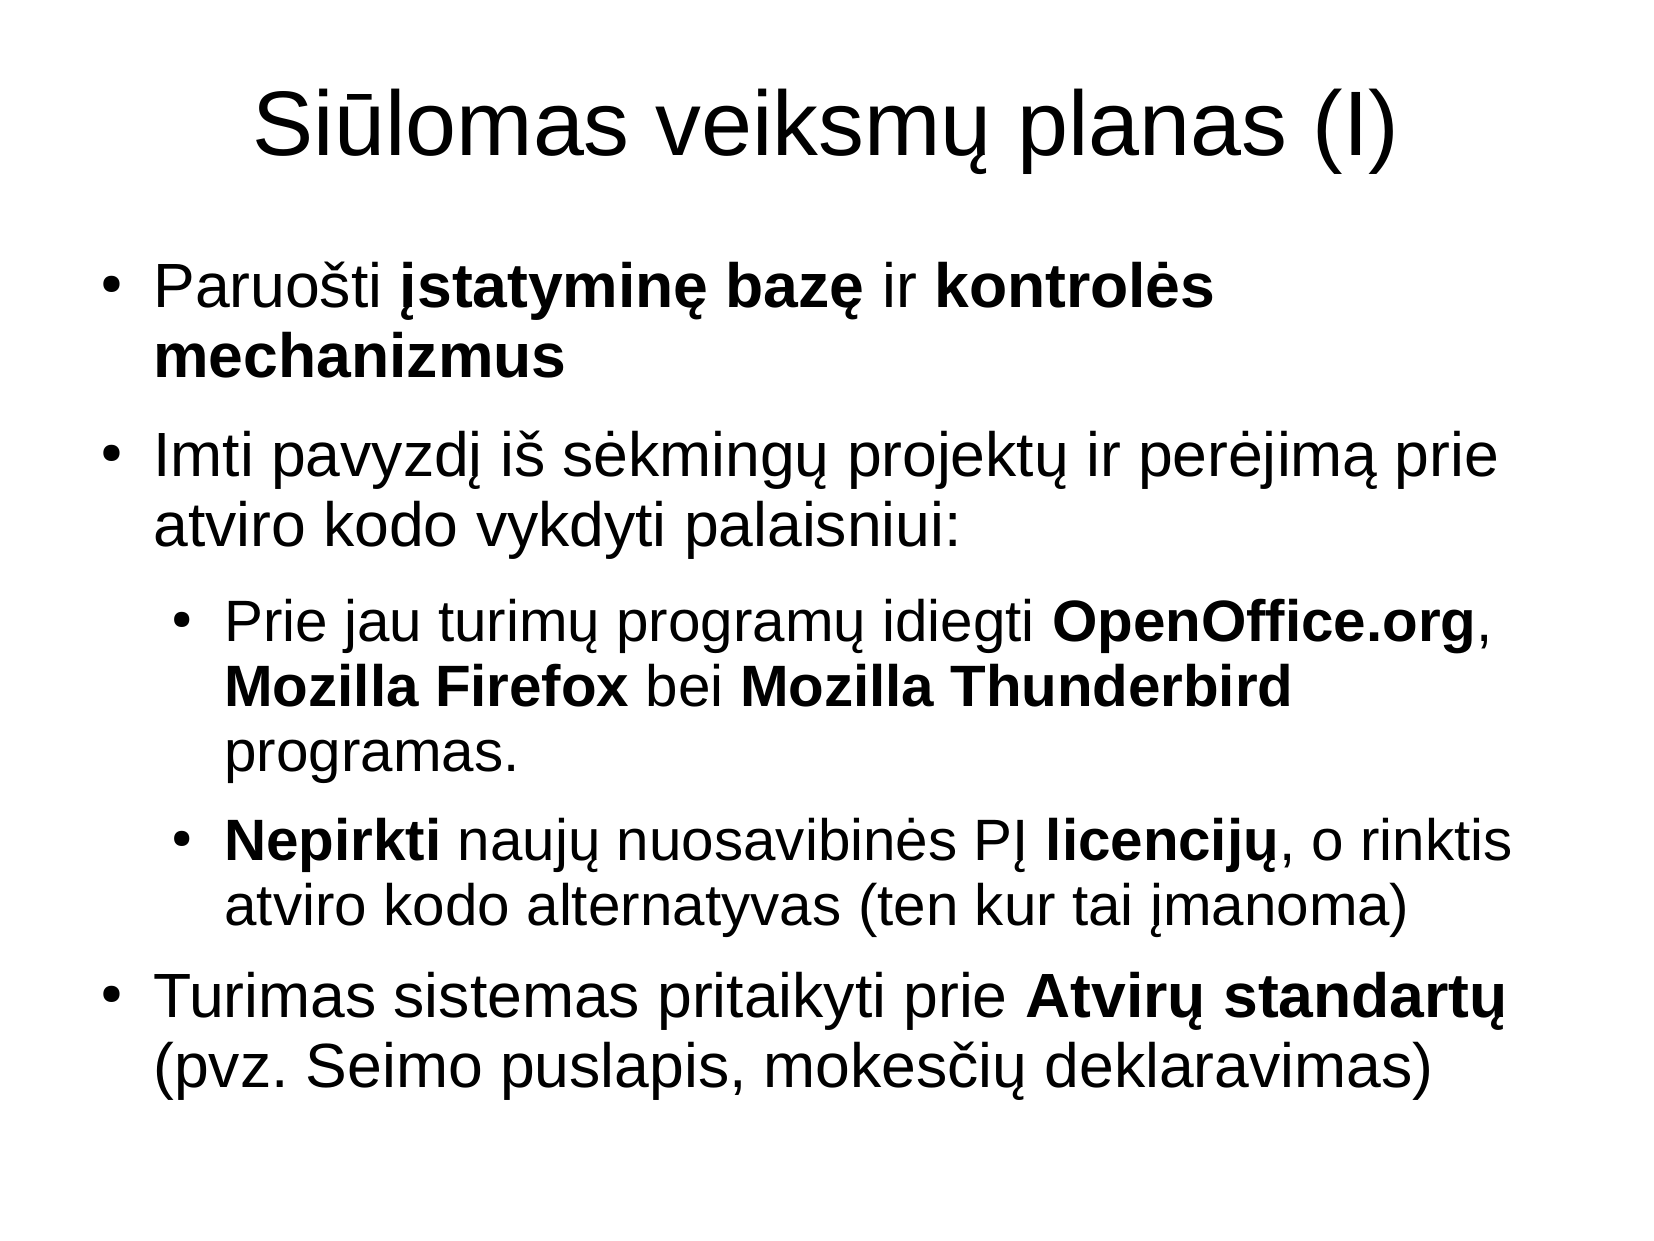

# Siūlomas veiksmų planas (I)
Paruošti įstatyminę bazę ir kontrolės mechanizmus
Imti pavyzdį iš sėkmingų projektų ir perėjimą prie atviro kodo vykdyti palaisniui:
Prie jau turimų programų idiegti OpenOffice.org, Mozilla Firefox bei Mozilla Thunderbird programas.
Nepirkti naujų nuosavibinės PĮ licencijų, o rinktis atviro kodo alternatyvas (ten kur tai įmanoma)
Turimas sistemas pritaikyti prie Atvirų standartų (pvz. Seimo puslapis, mokesčių deklaravimas)